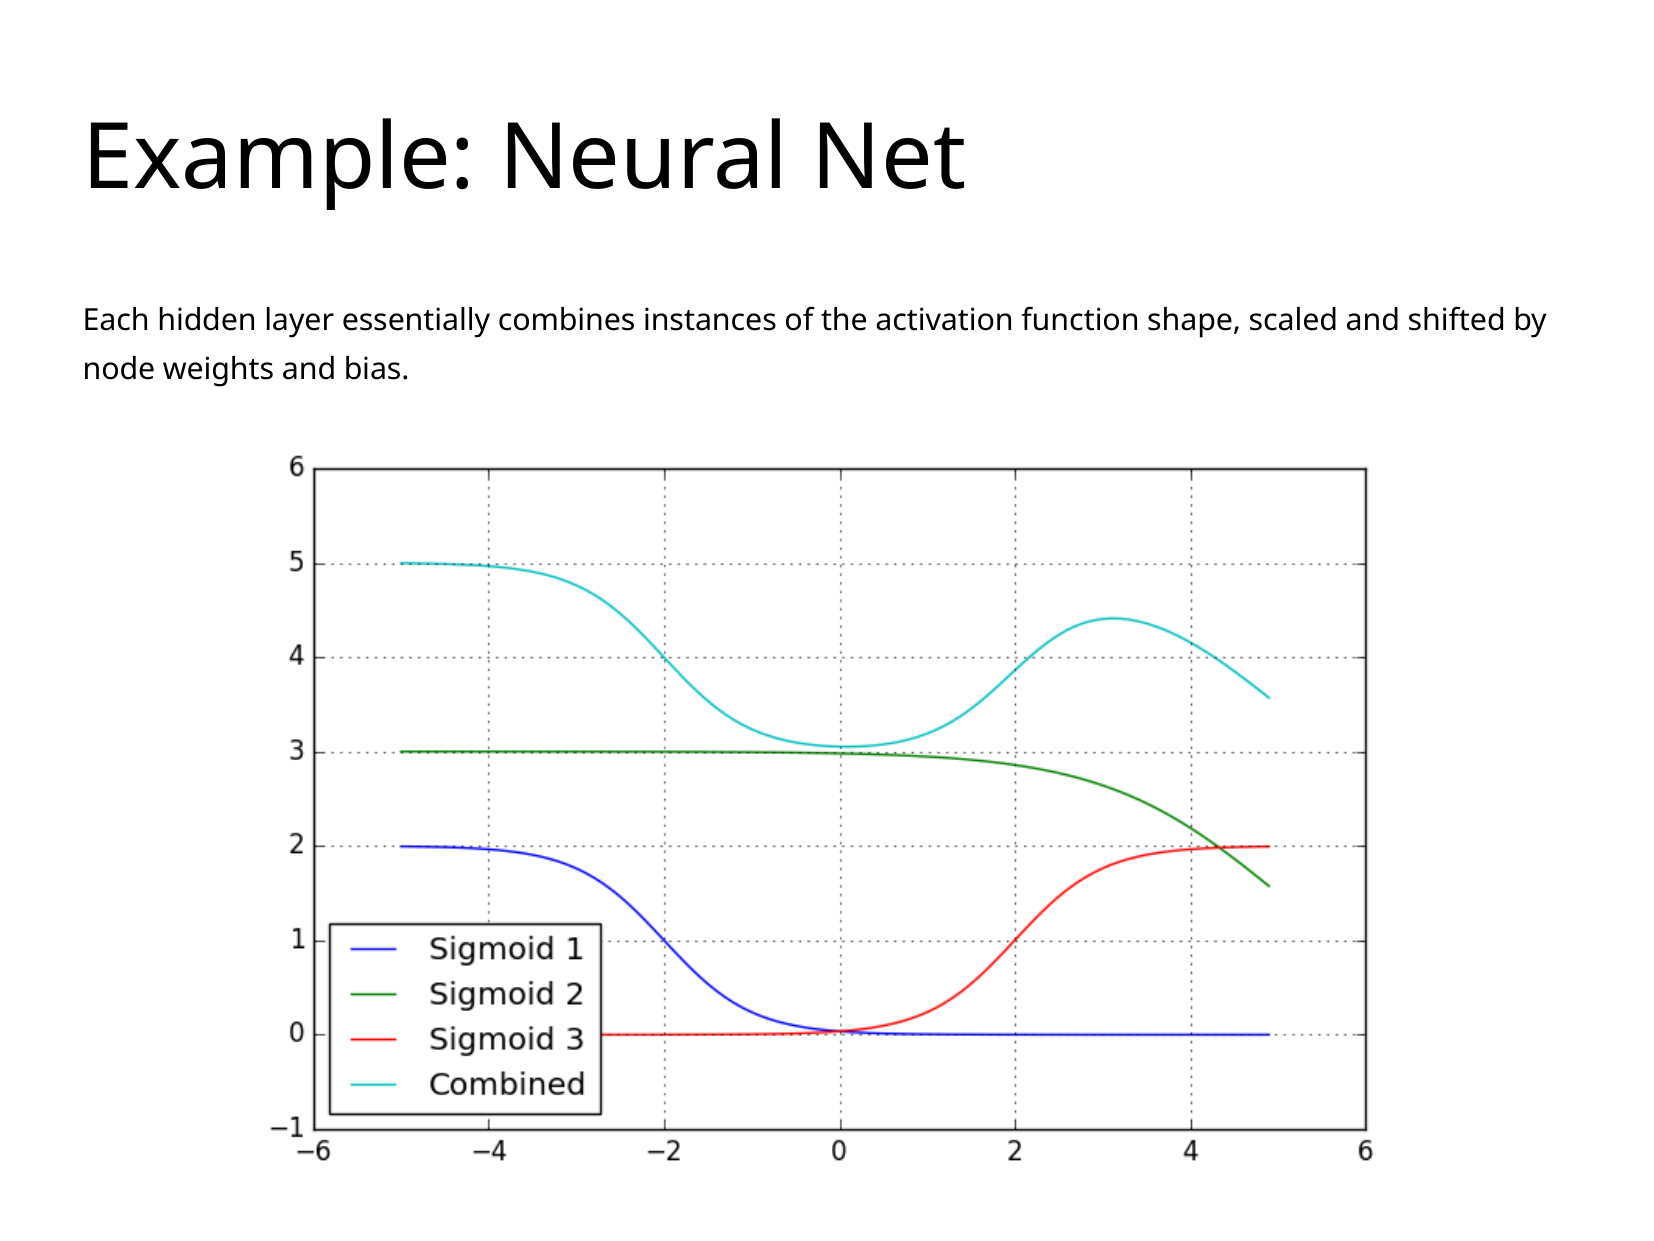

# Example: Neural Net
Each hidden layer essentially combines instances of the activation function shape, scaled and shifted by node weights and bias.